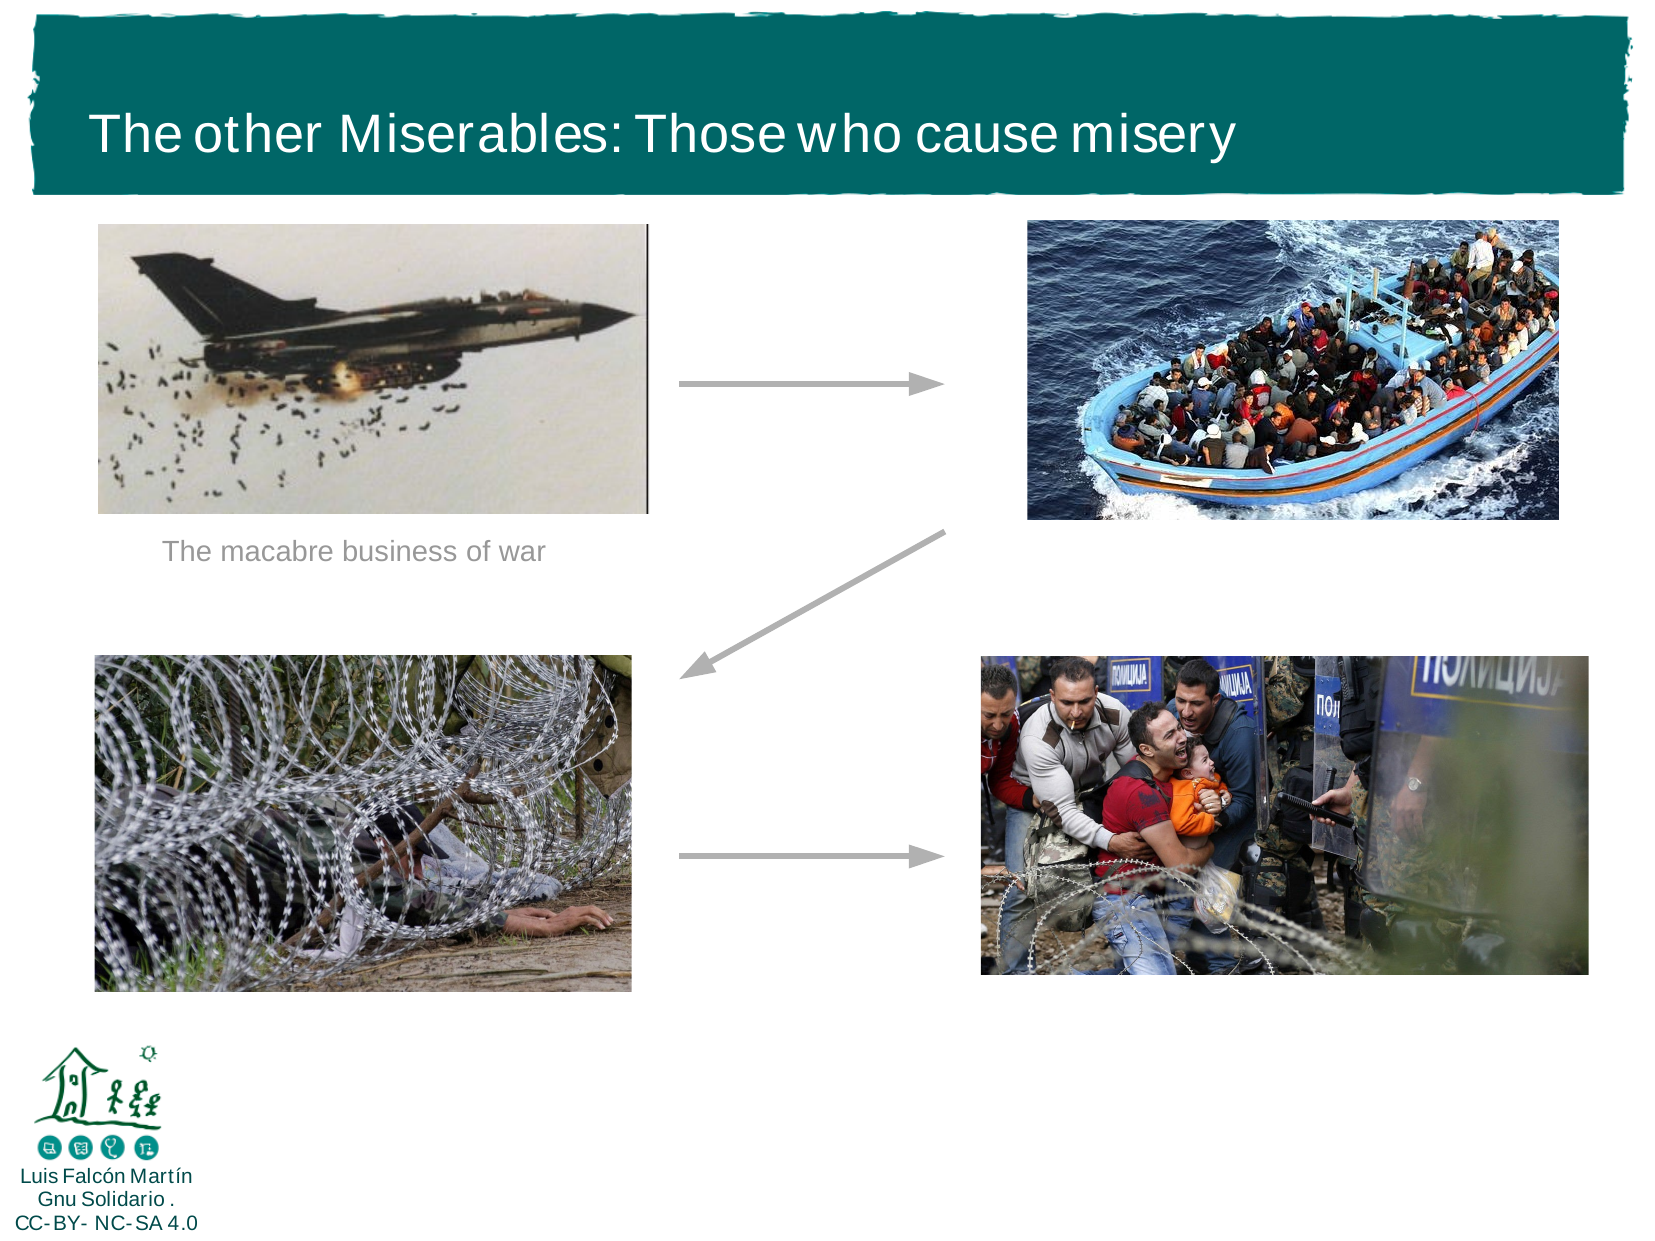

# TheotherMiserables:Thosewhocausemisery
The macabre business of war
LuisFalcónMartín
GnuSolidario.
CC-BY-NC-SA4.0